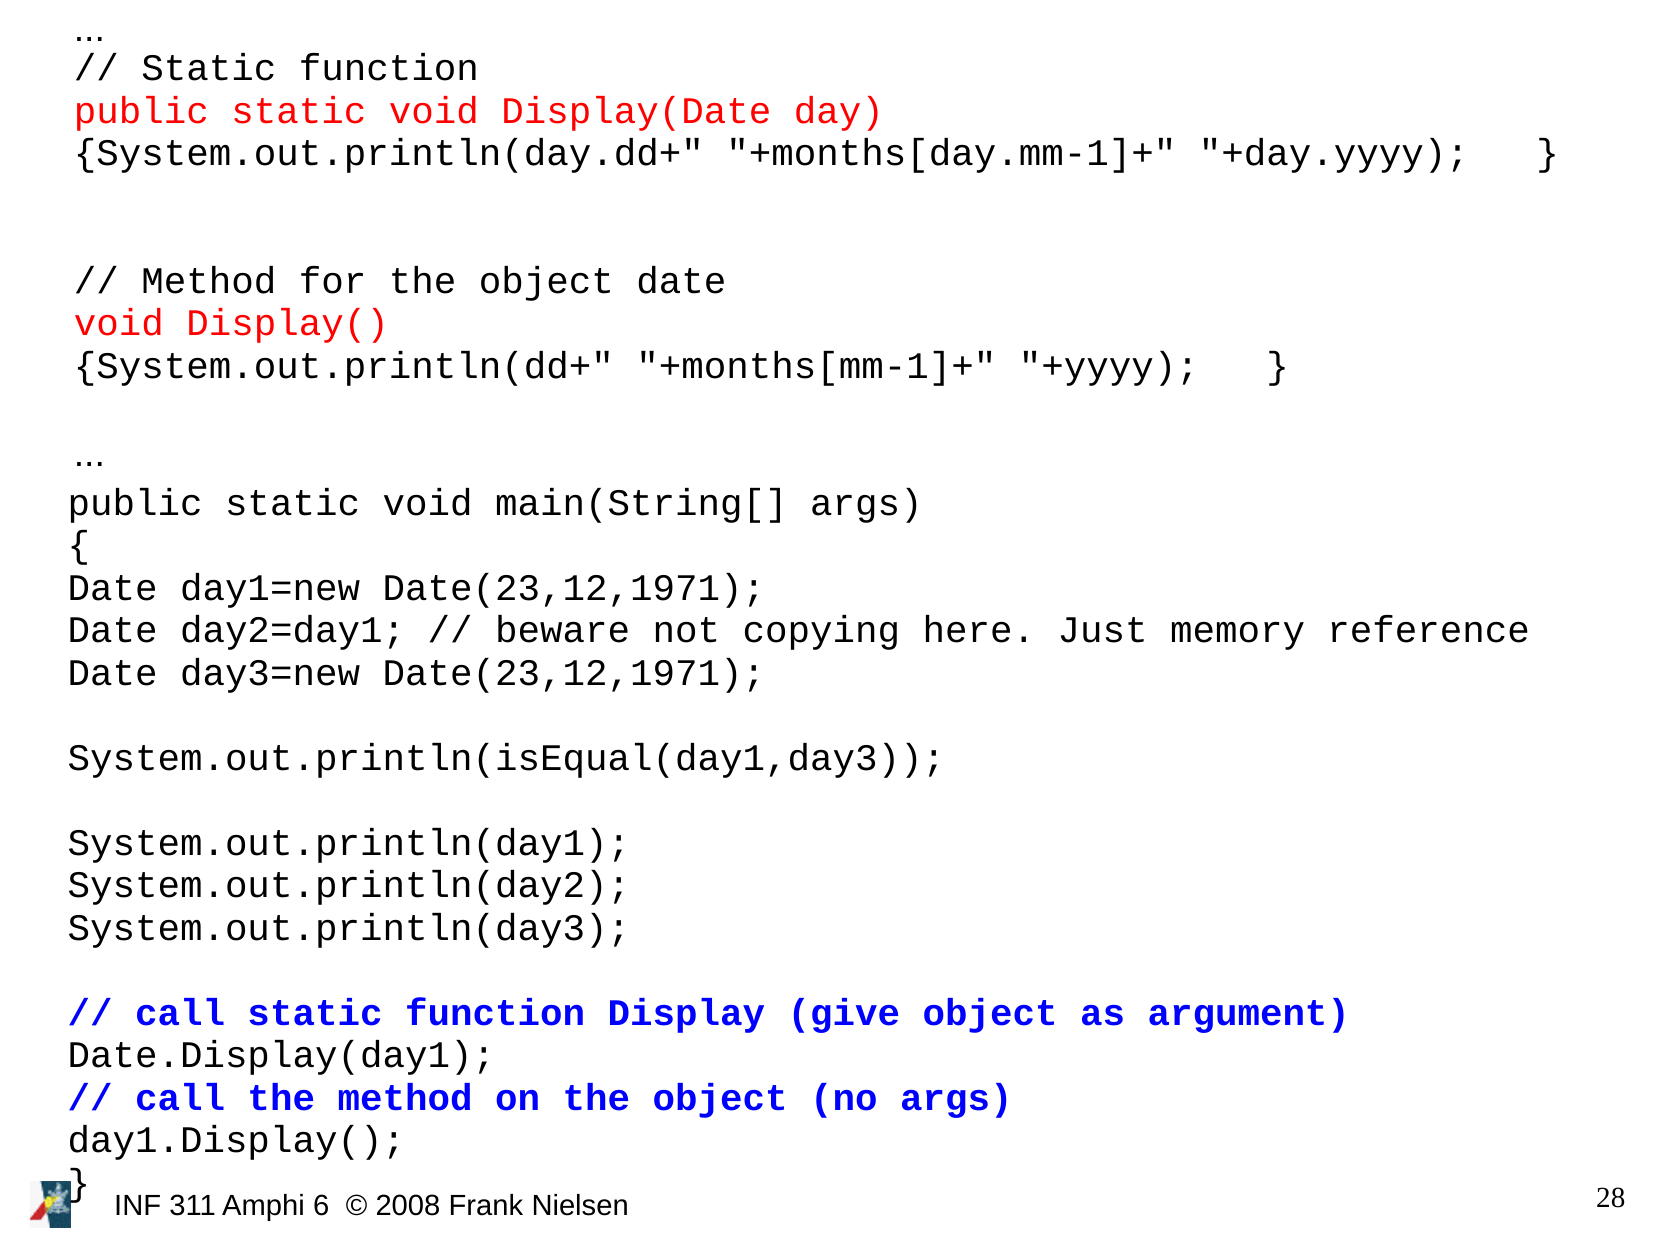

...
// Static function
public static void Display(Date day)
{System.out.println(day.dd+" "+months[day.mm-1]+" "+day.yyyy); }
// Method for the object date
void Display()
{System.out.println(dd+" "+months[mm-1]+" "+yyyy); }
...
public static void main(String[] args)
{
Date day1=new Date(23,12,1971);
Date day2=day1; // beware not copying here. Just memory reference
Date day3=new Date(23,12,1971);
System.out.println(isEqual(day1,day3));
System.out.println(day1);
System.out.println(day2);
System.out.println(day3);
// call static function Display (give object as argument)
Date.Display(day1);
// call the method on the object (no args)
day1.Display();
}